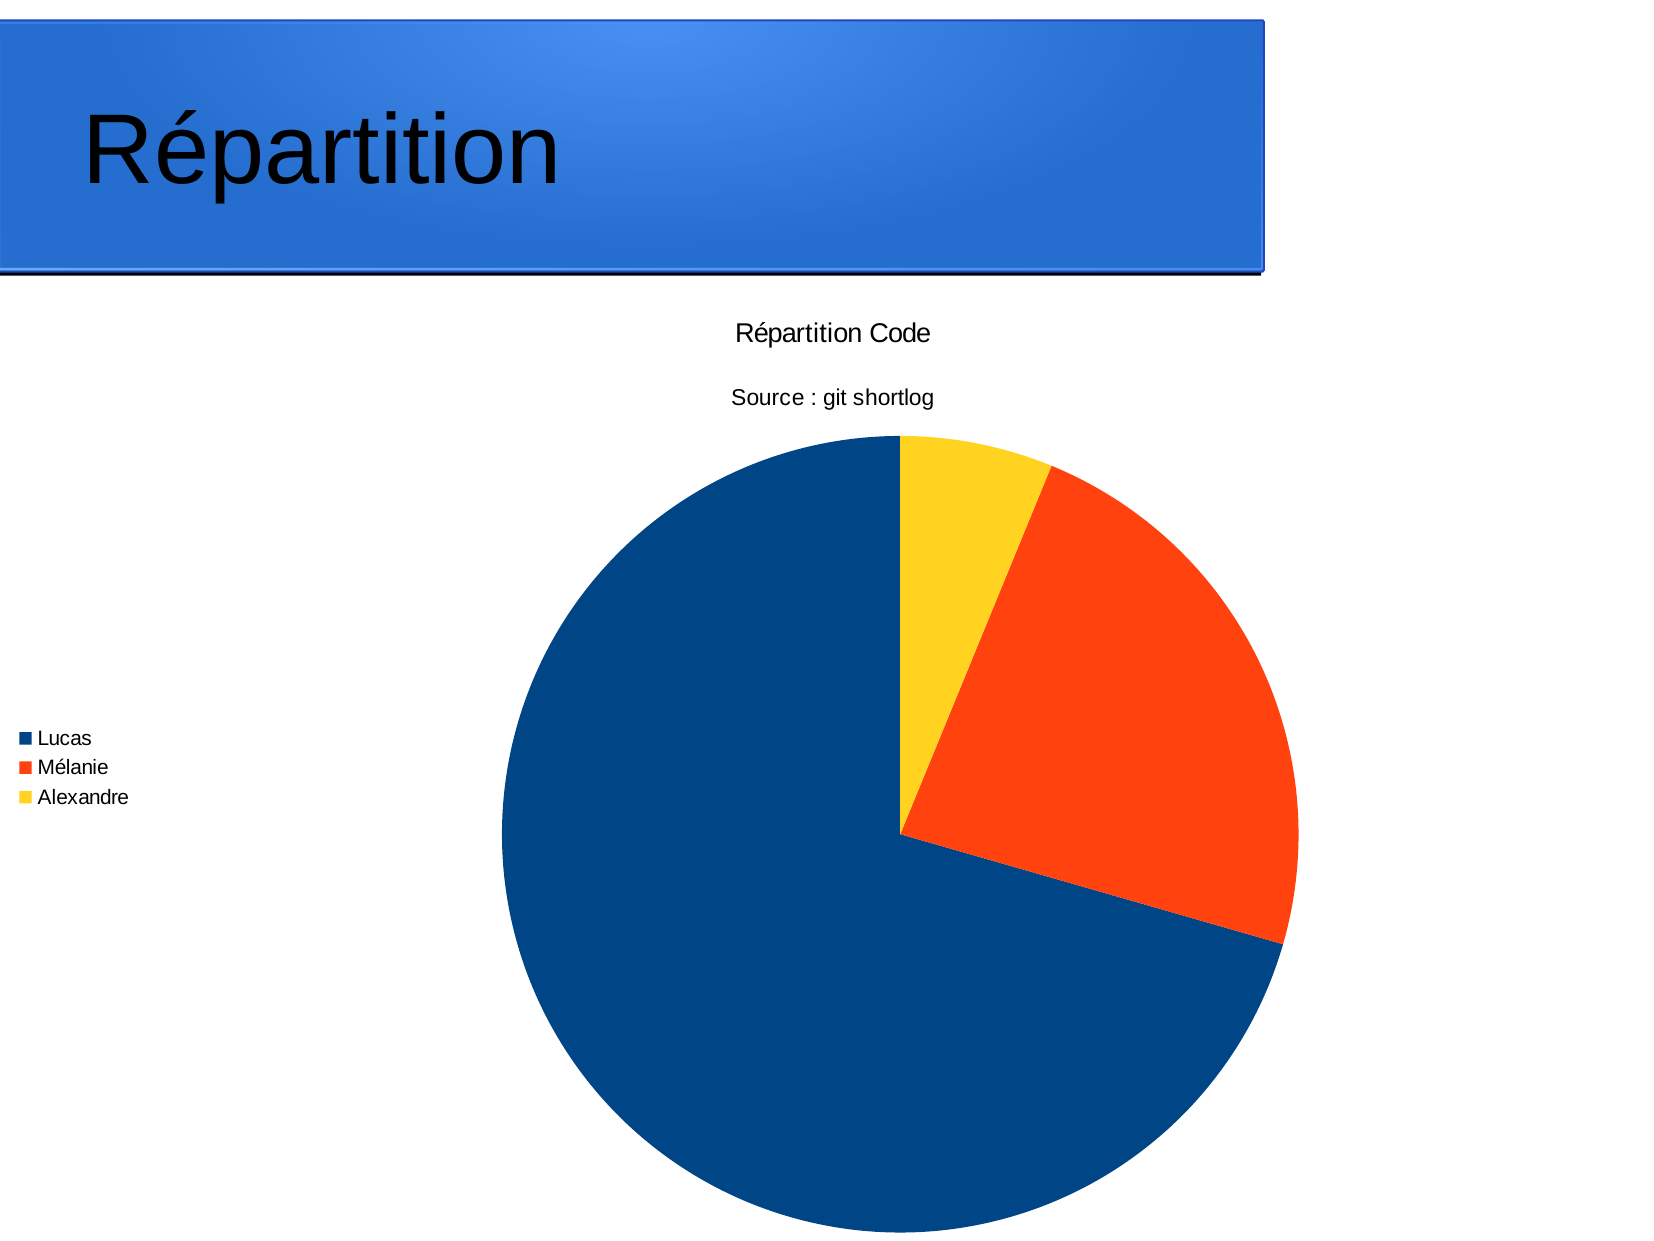

# Répartition
### Chart: Répartition Code
Source : git shortlog
| Category | Colonne B |
|---|---|
| Lucas | 91.0 |
| Mélanie | 30.0 |
| Alexandre | 8.0 |